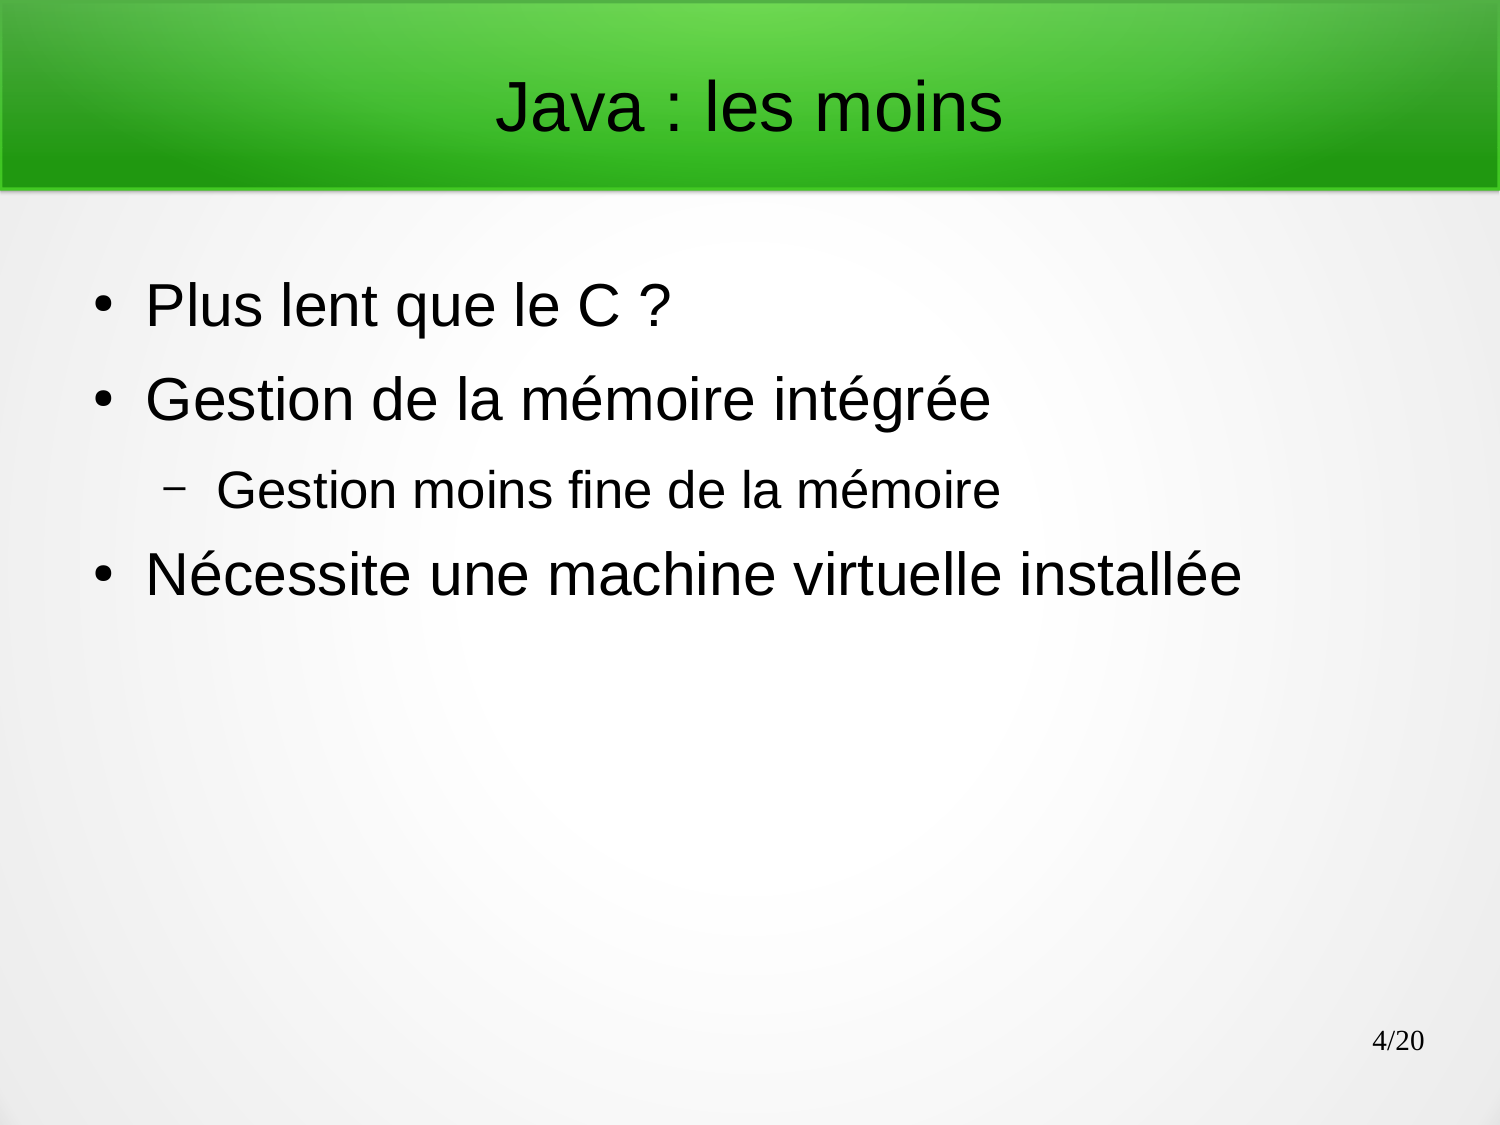

# Java : les moins
Plus lent que le C ?
Gestion de la mémoire intégrée
Gestion moins fine de la mémoire
Nécessite une machine virtuelle installée
4